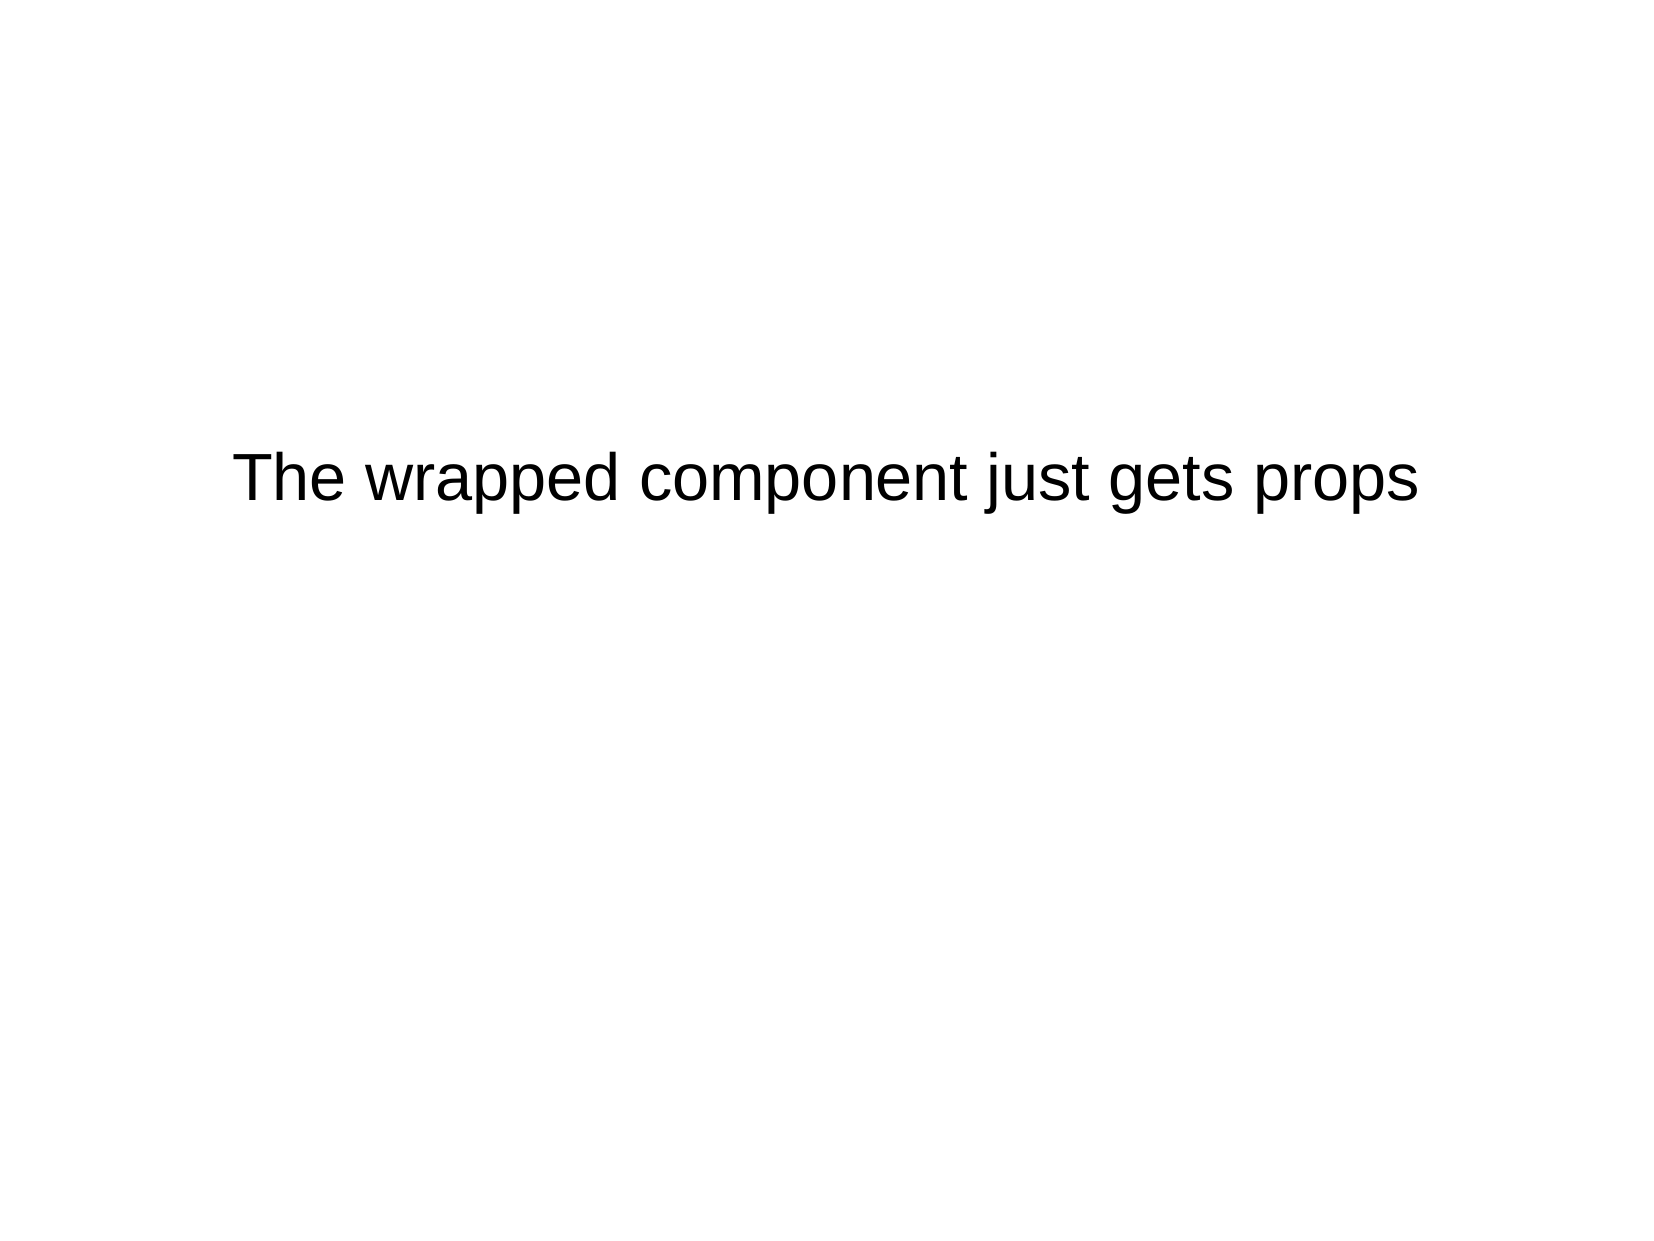

# The wrapped component just gets props